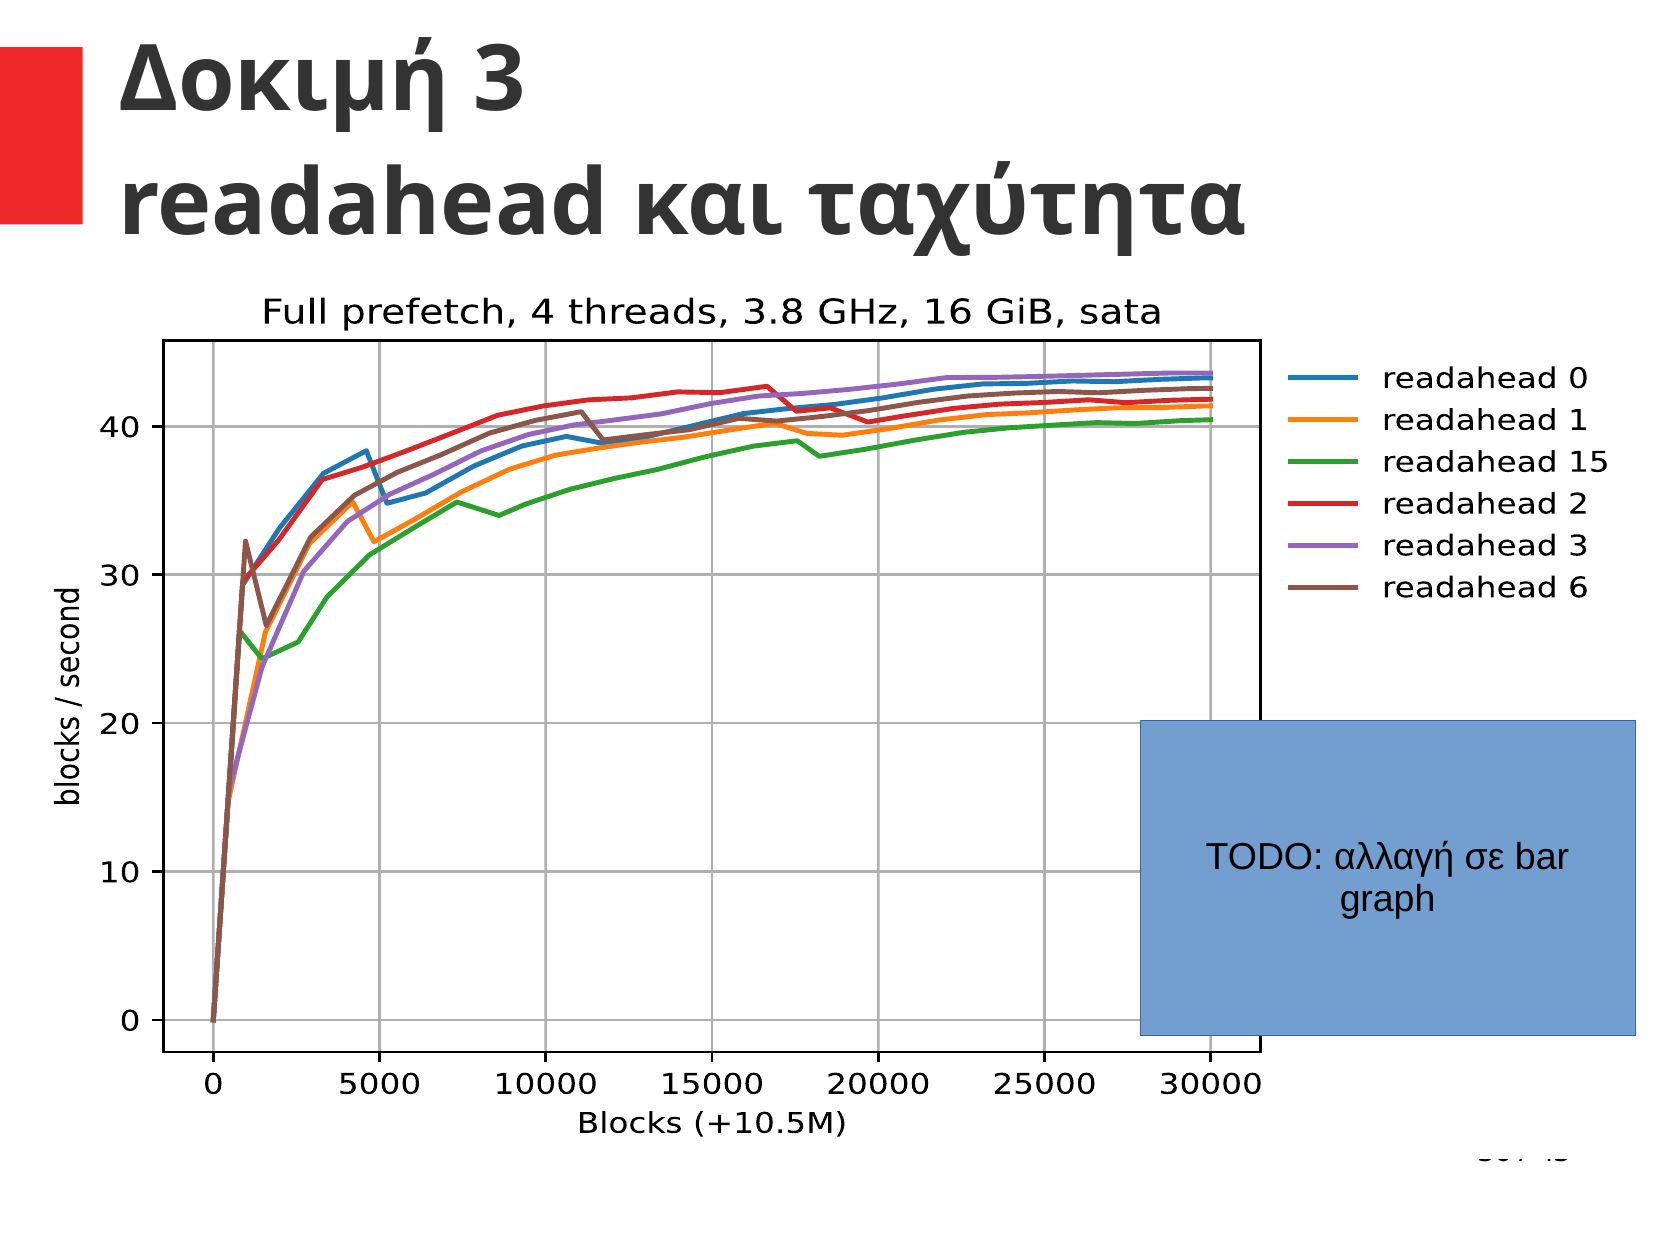

# Δοκιμή 3 readahead και ταχύτητα
TODO: αλλαγή σε bar graph
36